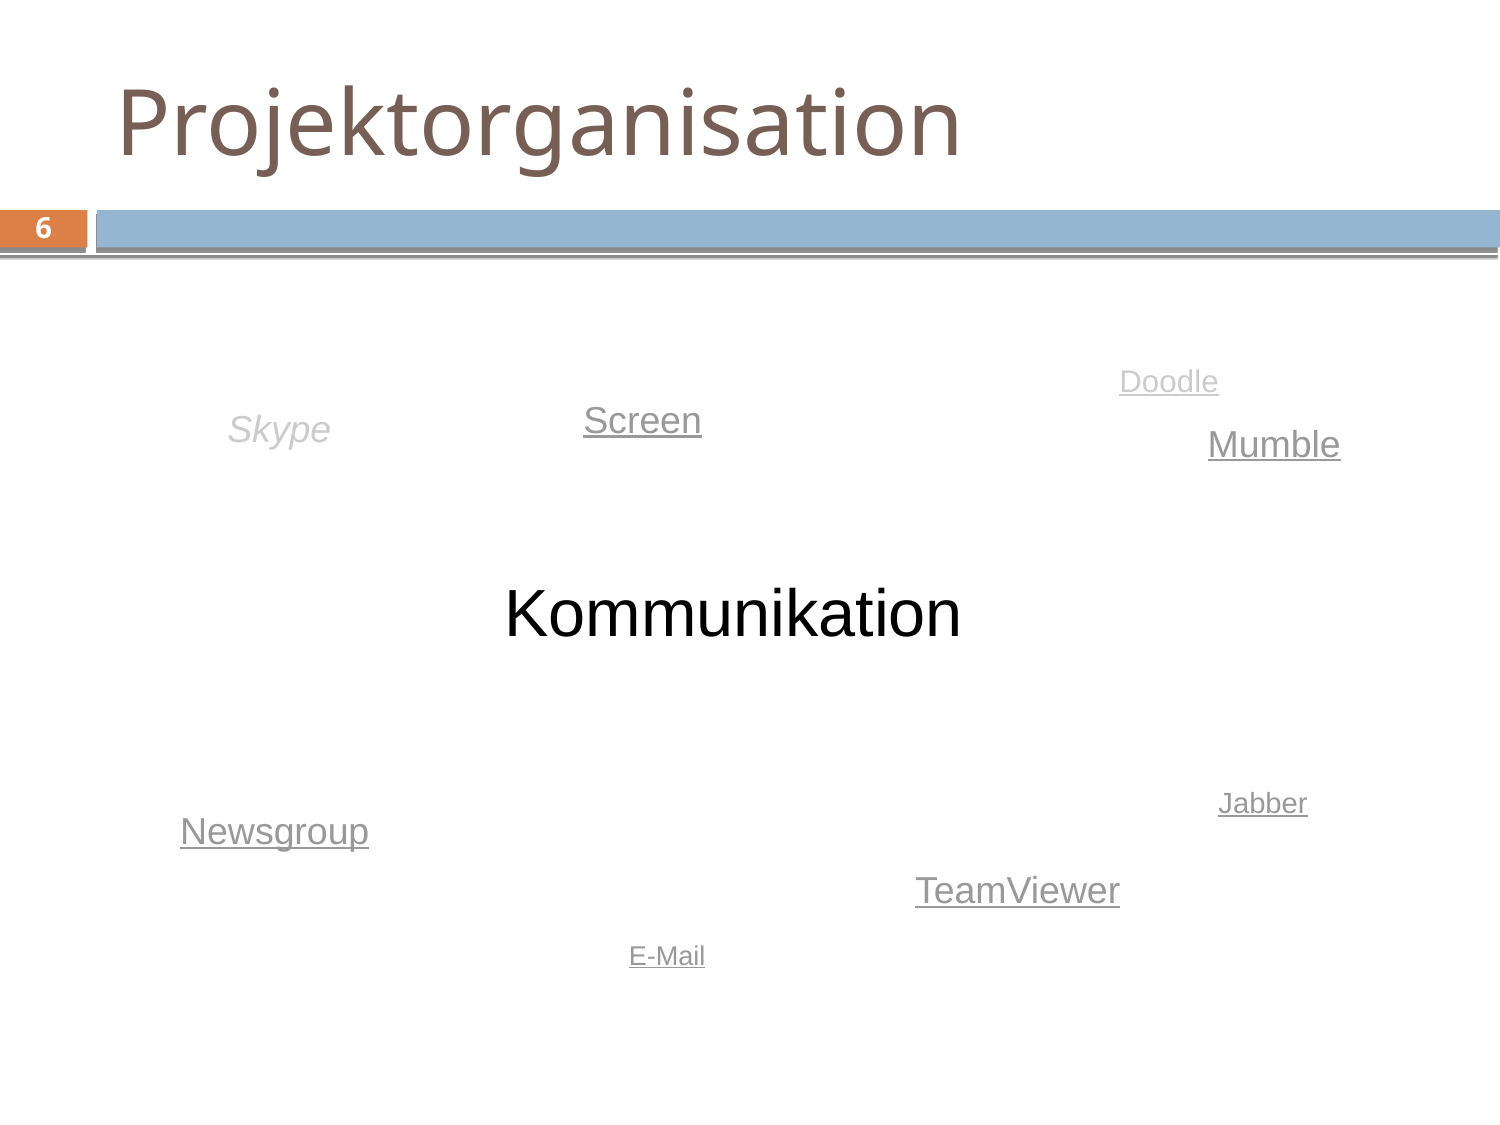

# Projektorganisation
6
Kommunikation
Doodle
Screen
Skype
Mumble
Jabber
Newsgroup
TeamViewer
E-Mail